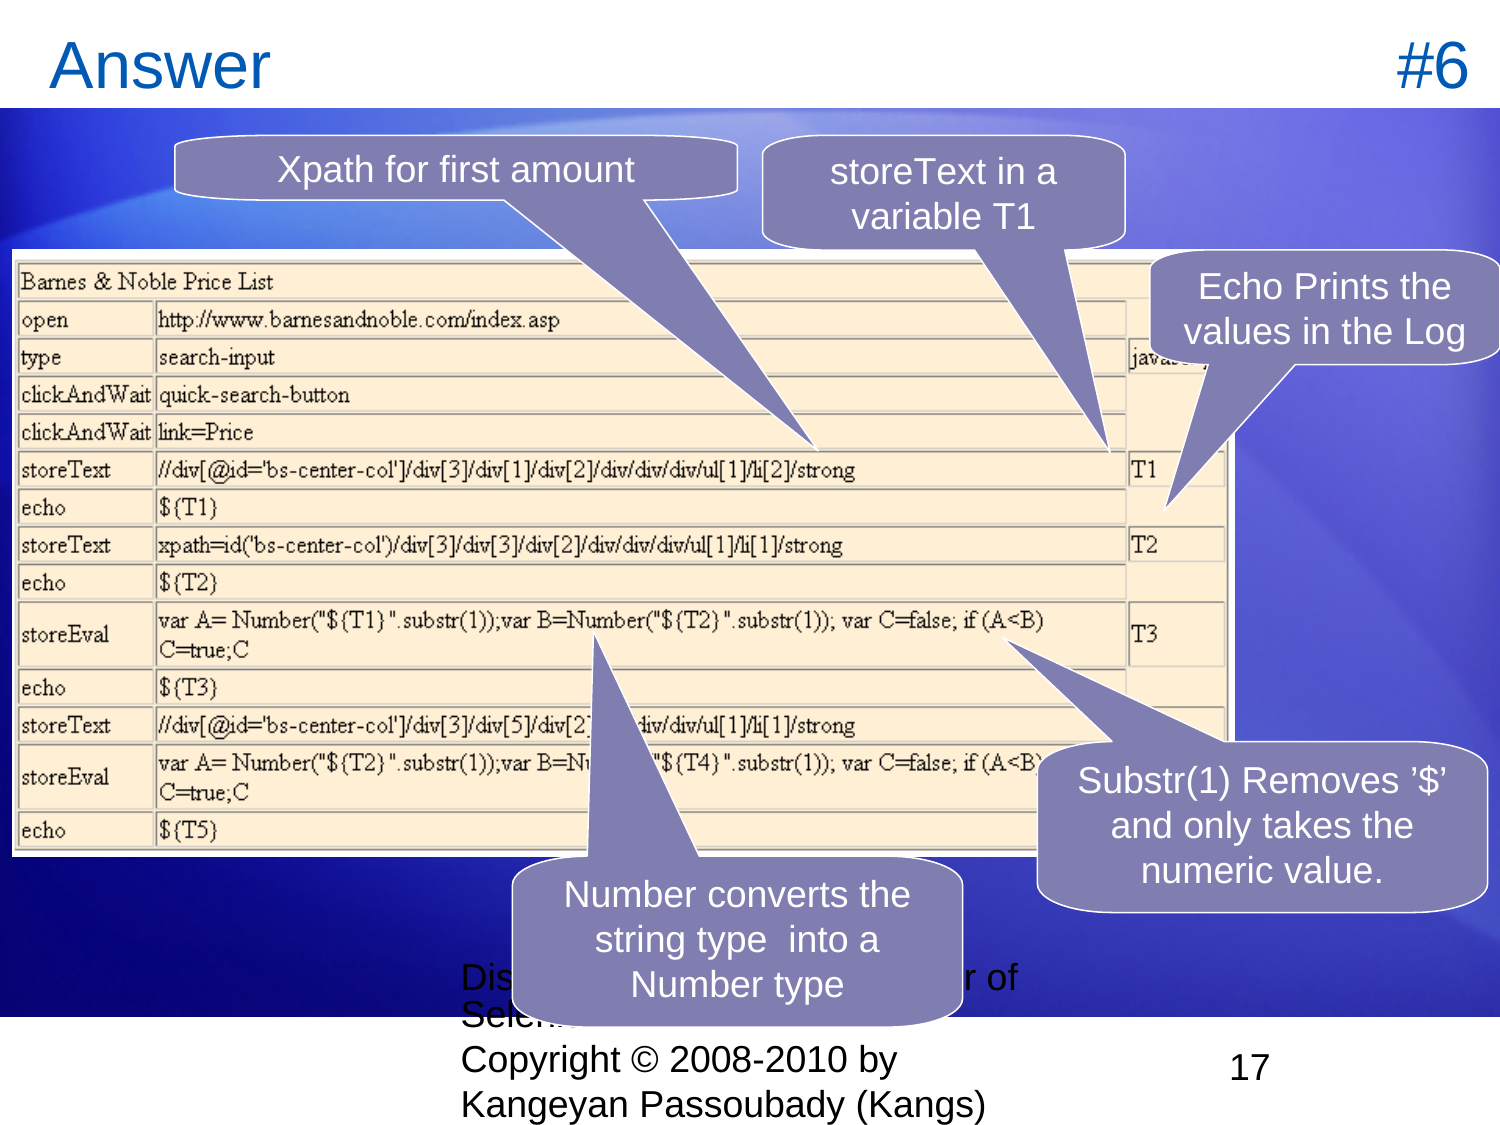

# Answer #6
Xpath for first amount
storeText in a variable T1
Echo Prints the values in the Log
Substr(1) Removes ’$’ and only takes the numeric value.
Number converts the string type into a Number type
Discover the automating power of Selenium
17